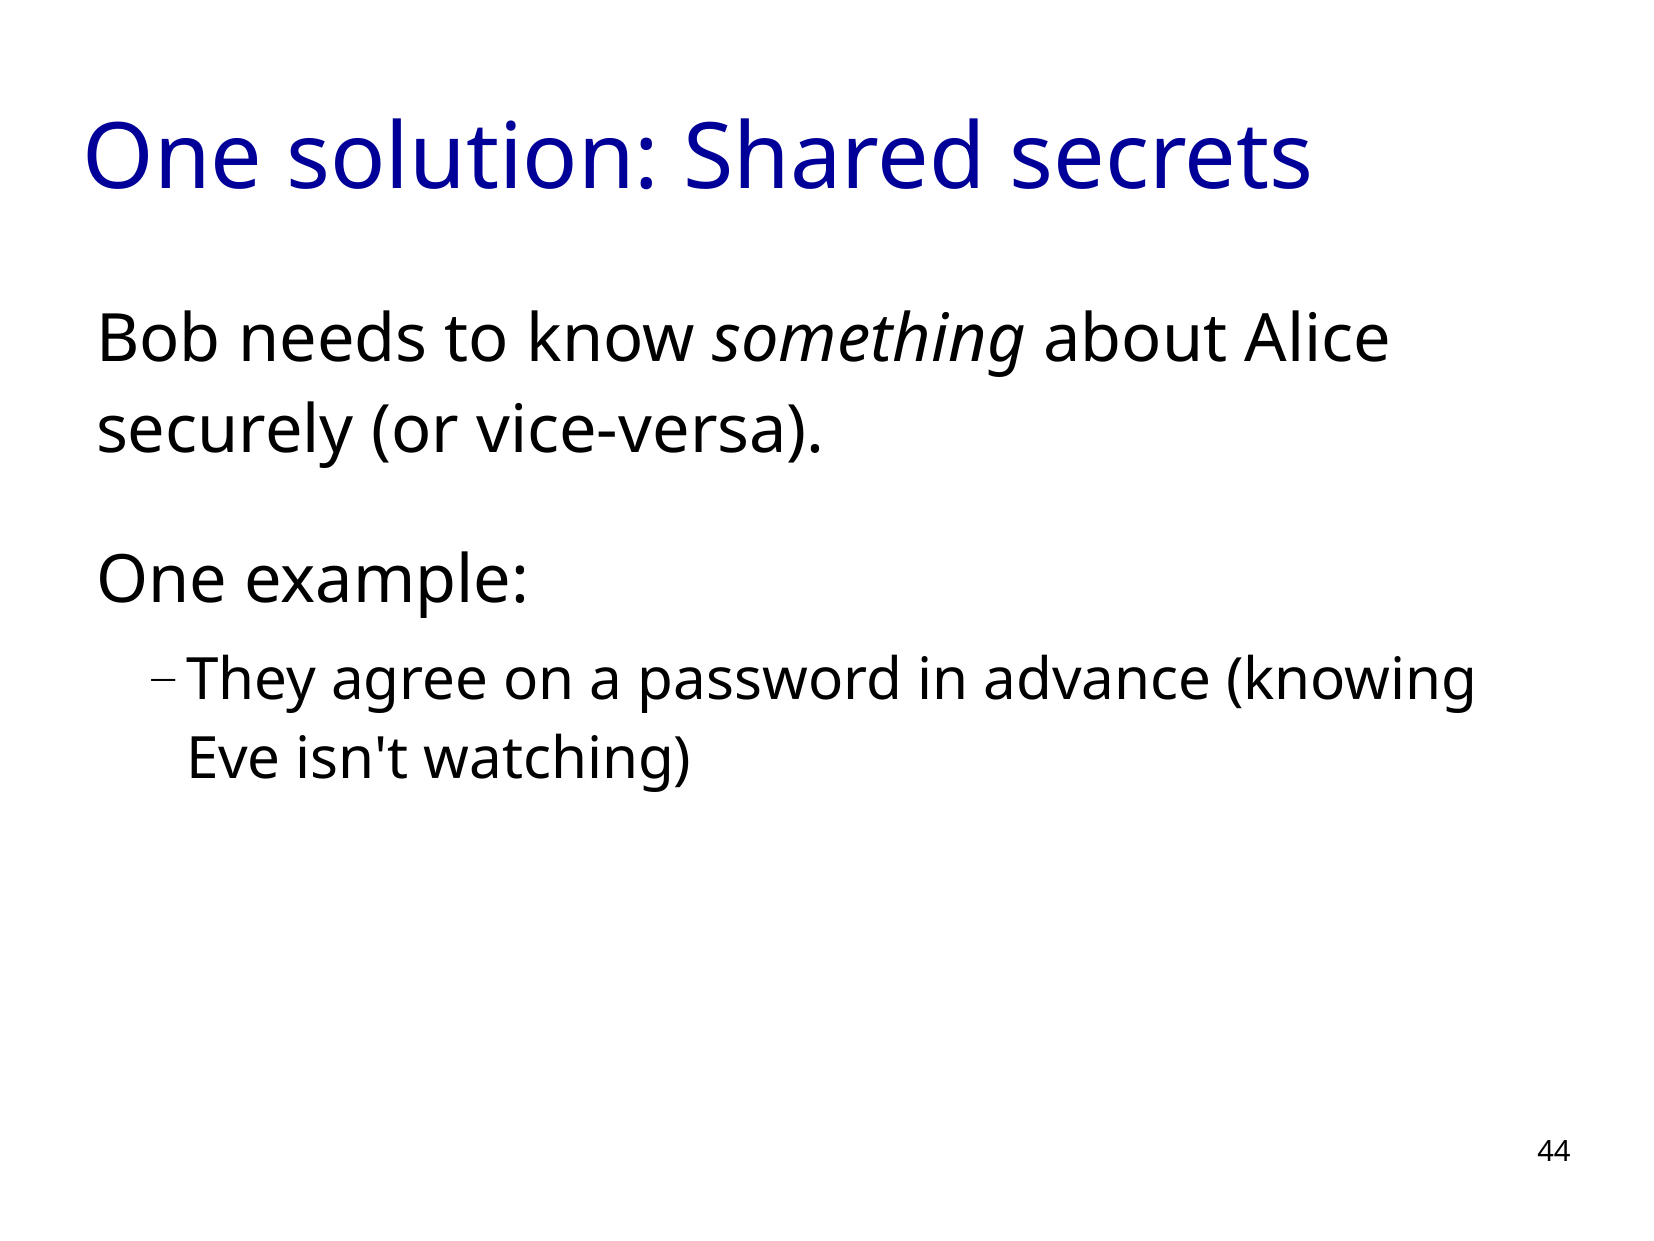

# One solution: Shared secrets
Bob needs to know something about Alice securely (or vice-versa).
One example:
They agree on a password in advance (knowing Eve isn't watching)
44